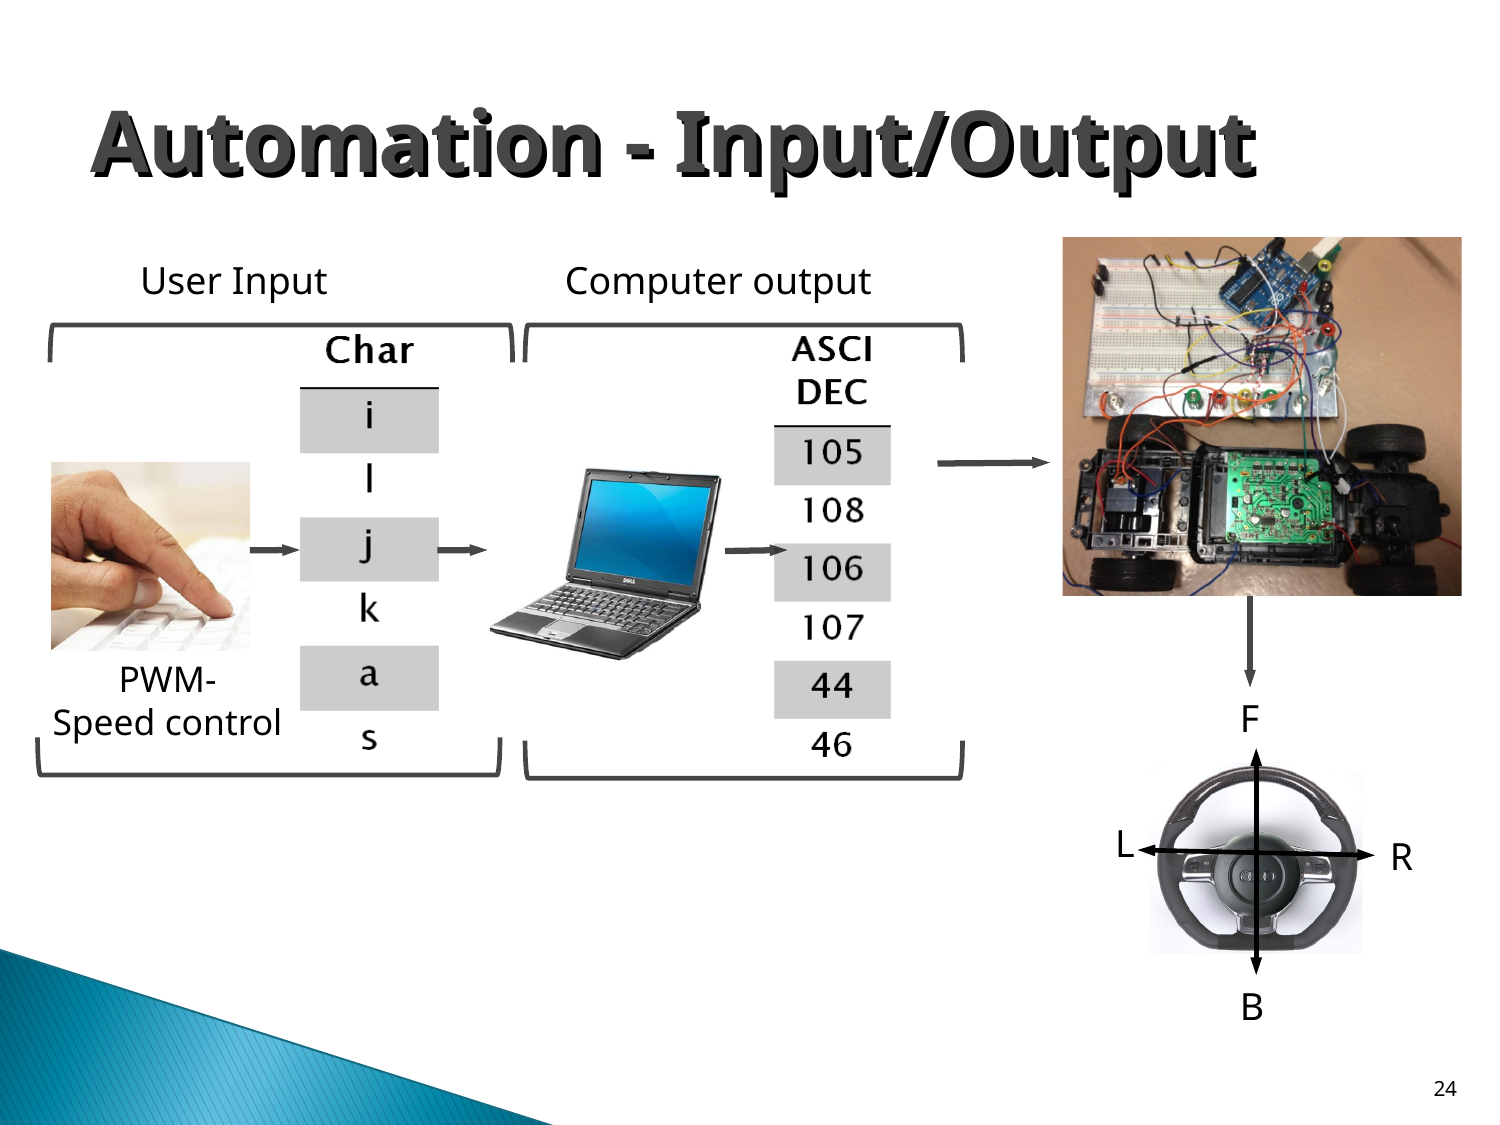

# Automation - Input/Output
User Input
Computer output
PWM-
Speed control
F
L
R
B